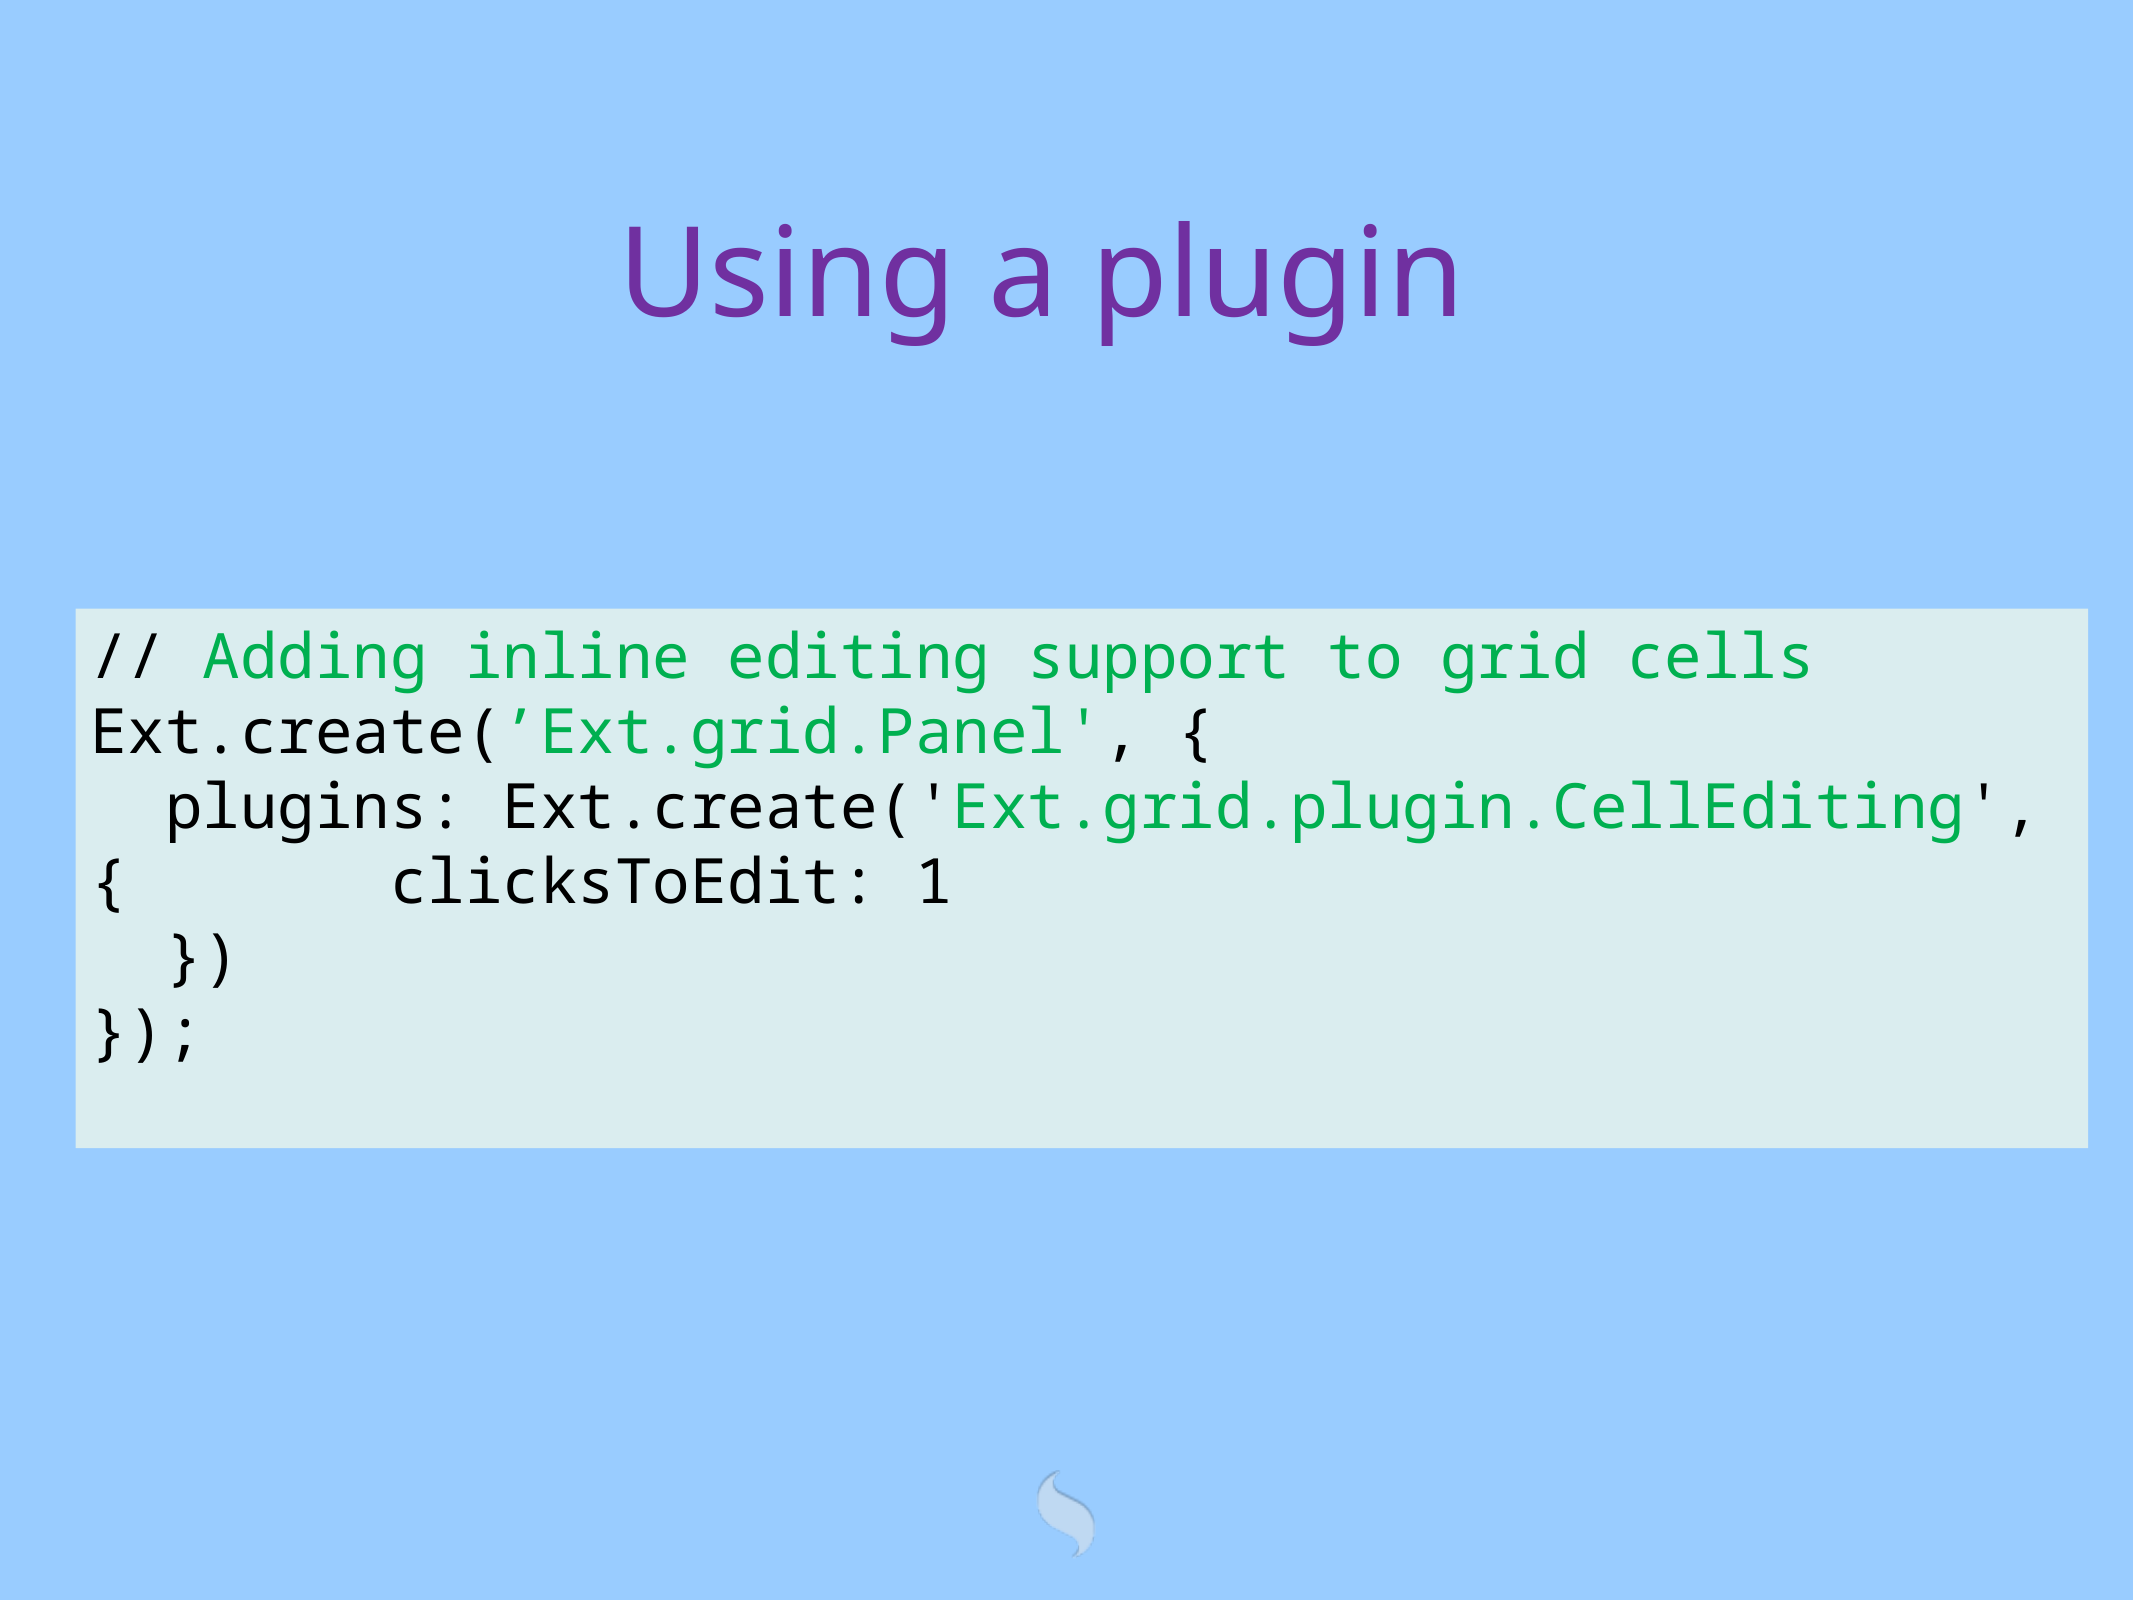

Using a plugin
// Adding inline editing support to grid cells
Ext.create(’Ext.grid.Panel', {
	plugins: Ext.create('Ext.grid.plugin.CellEditing', { 		clicksToEdit: 1
	})
});